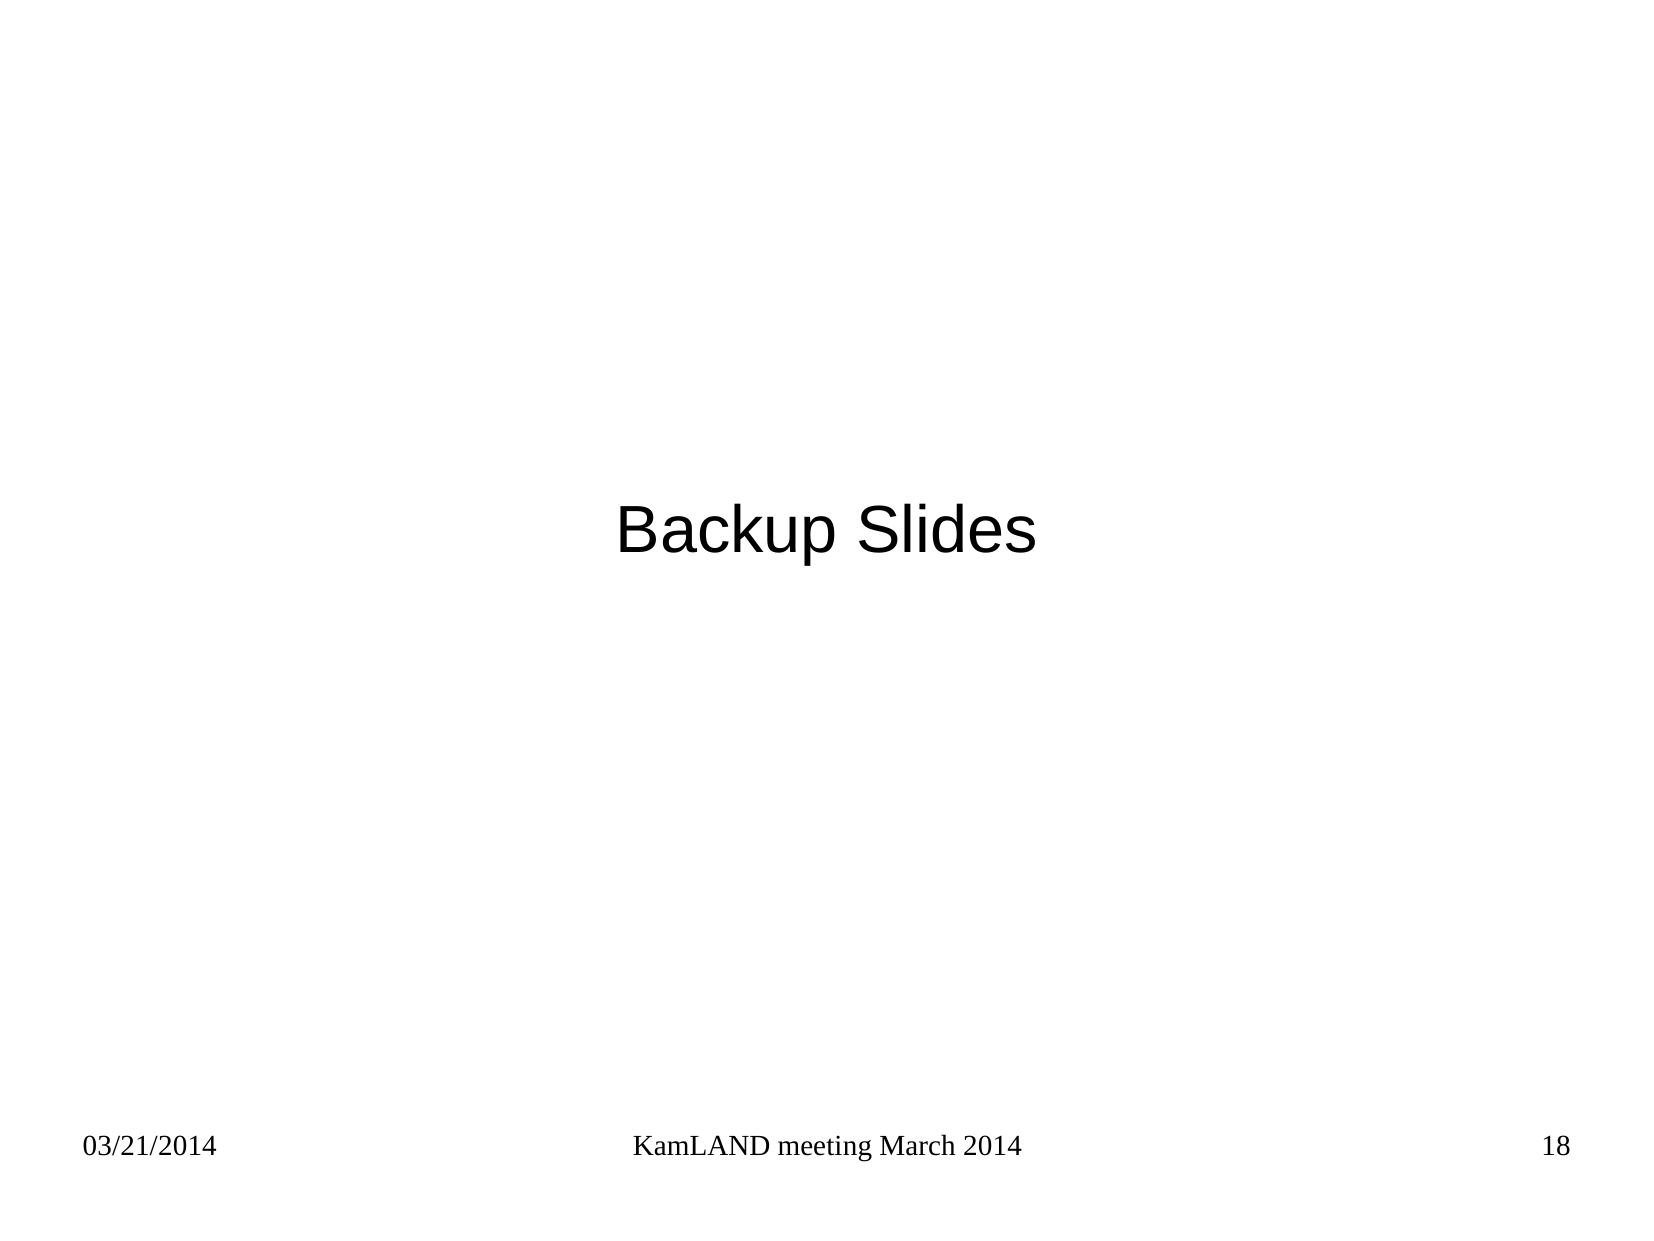

# Backup Slides
03/21/2014
KamLAND meeting March 2014
18